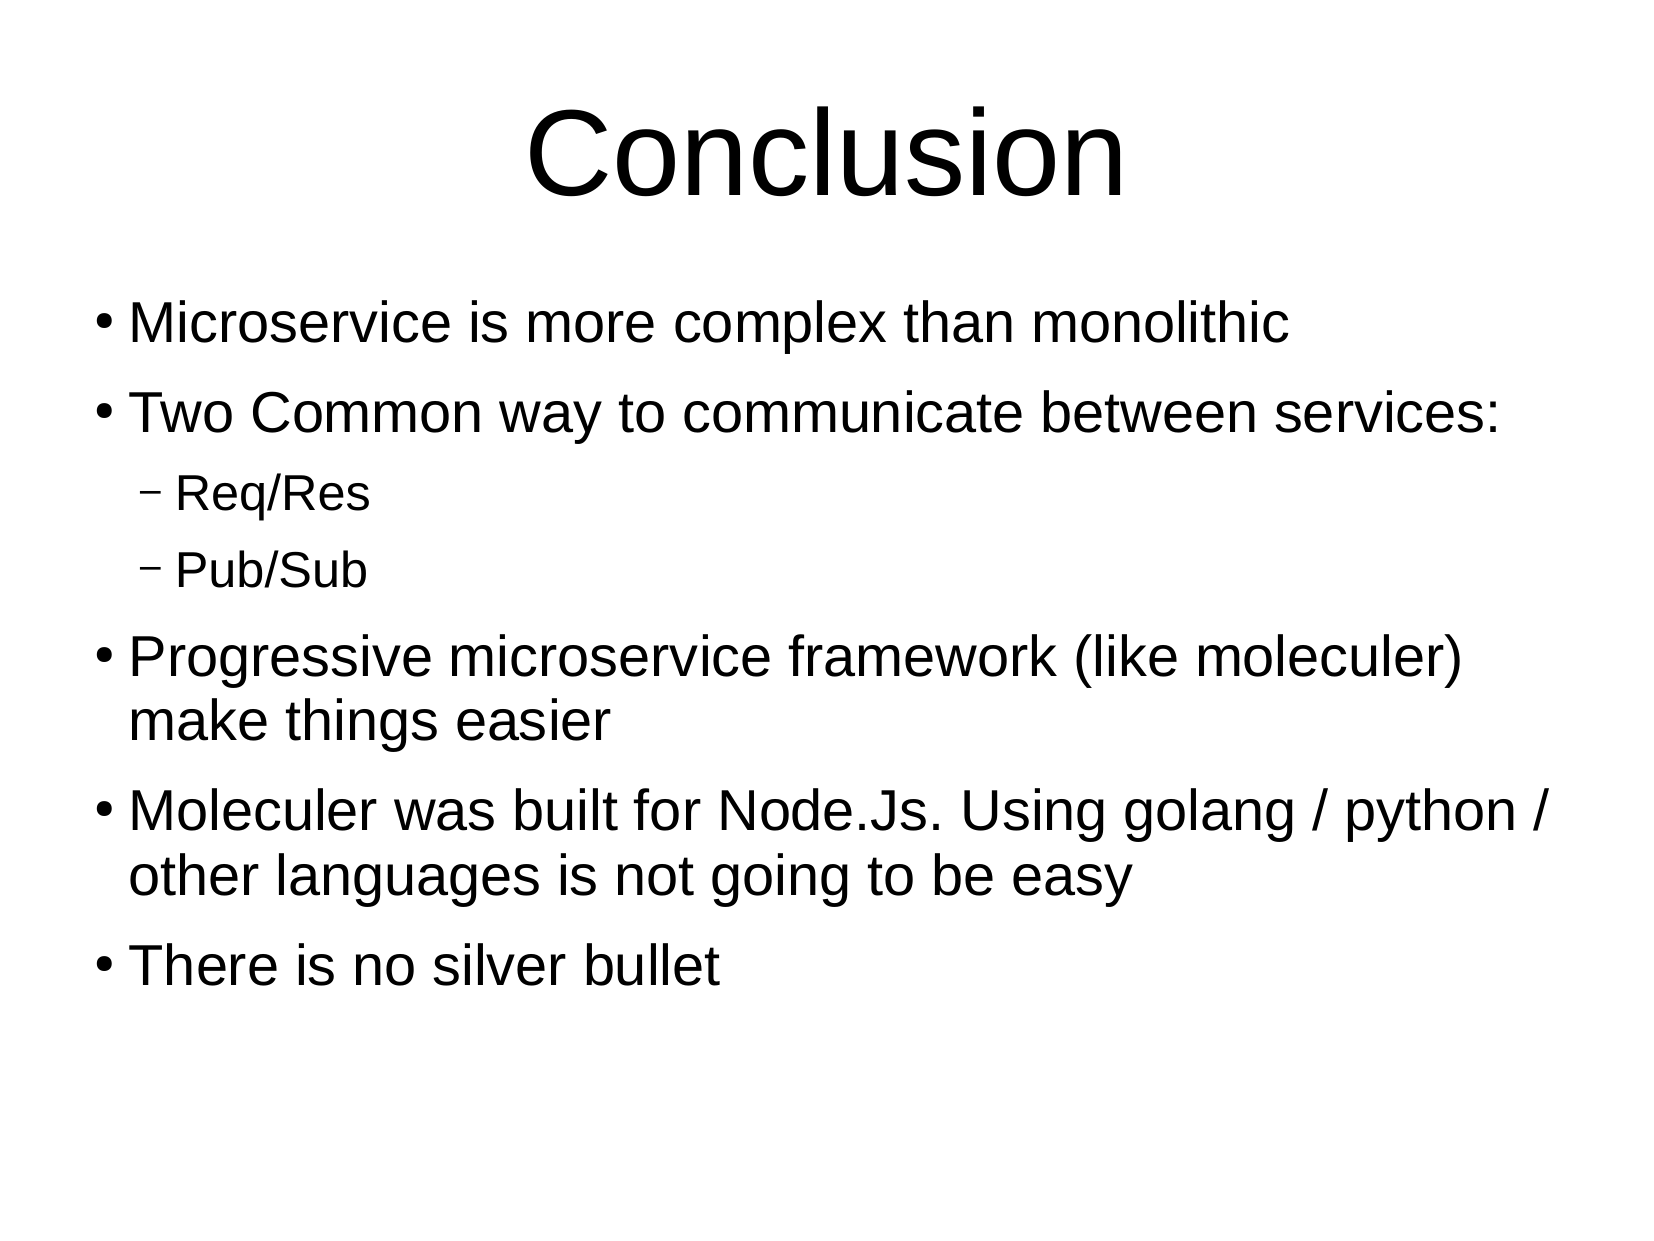

# Conclusion
Microservice is more complex than monolithic
Two Common way to communicate between services:
Req/Res
Pub/Sub
Progressive microservice framework (like moleculer) make things easier
Moleculer was built for Node.Js. Using golang / python / other languages is not going to be easy
There is no silver bullet